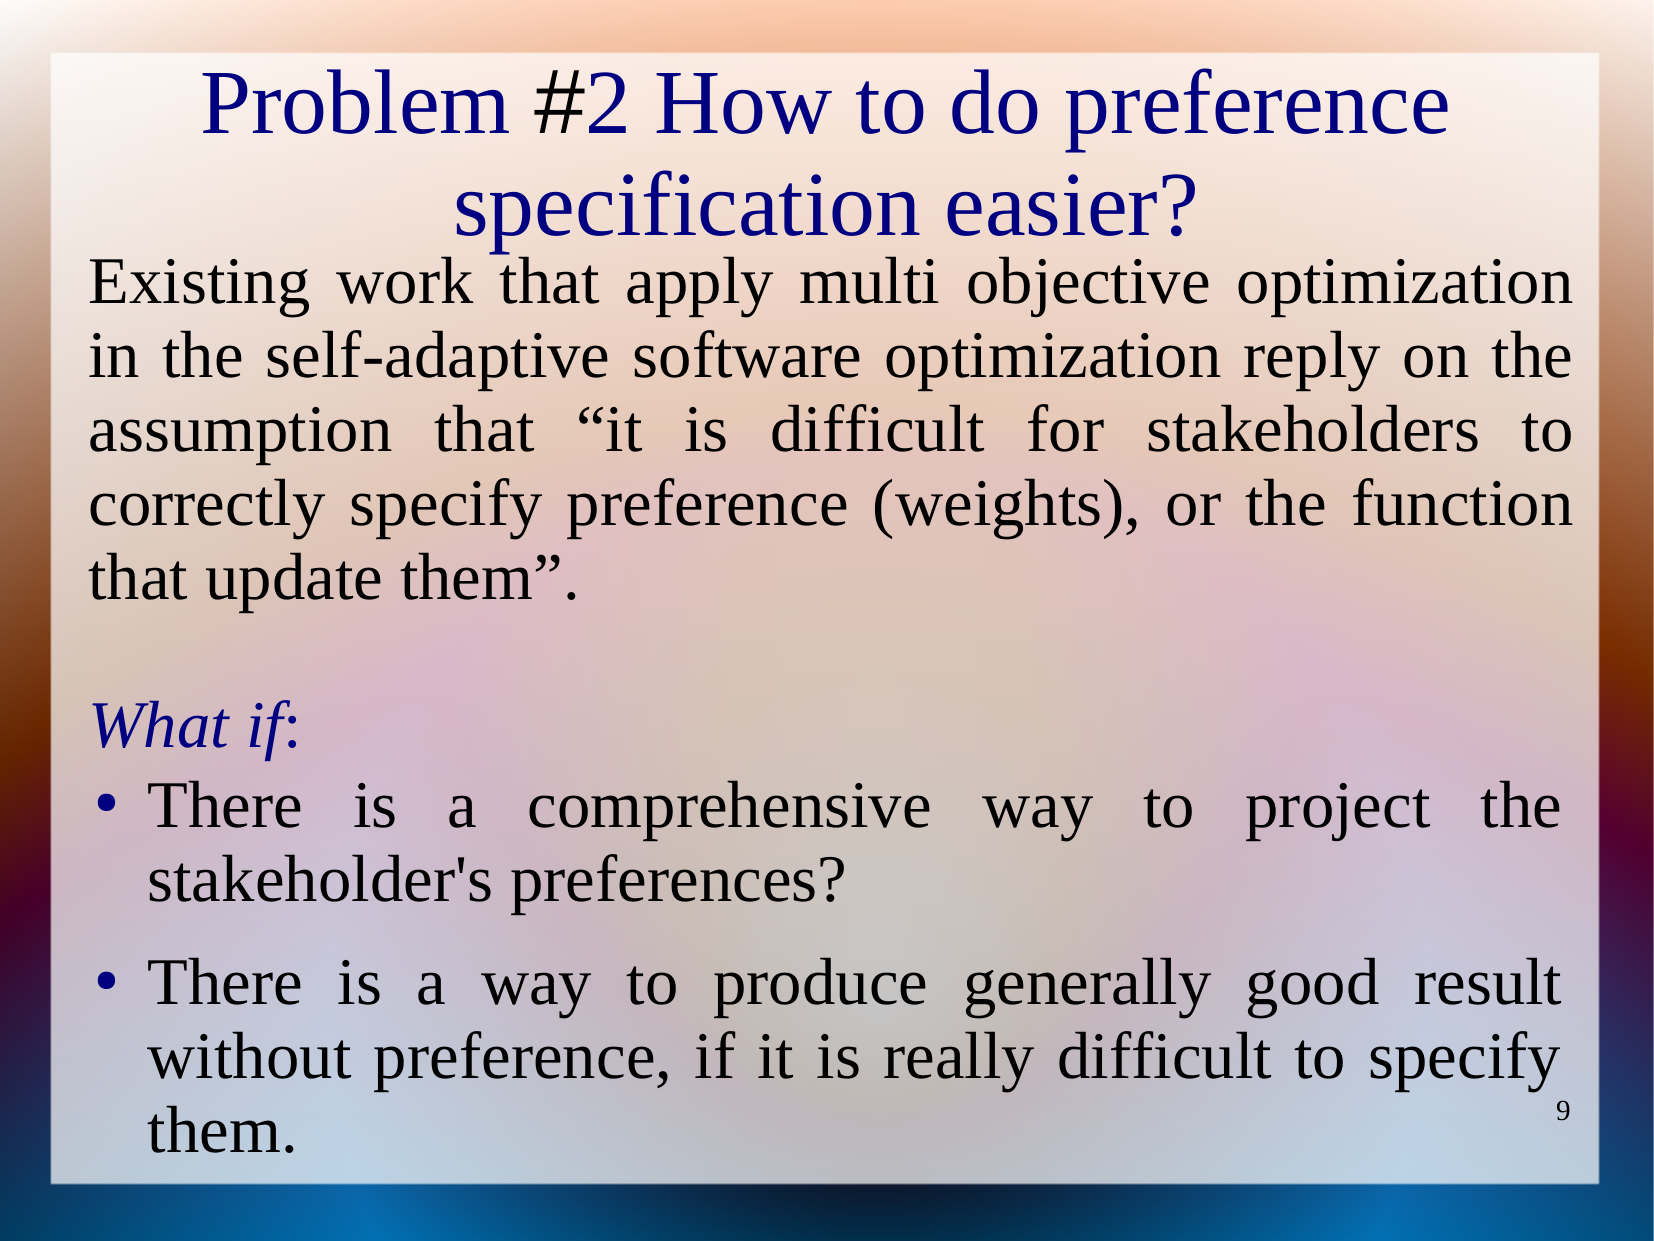

# Problem #2 How to do preference specification easier?
Existing work that apply multi objective optimization in the self-adaptive software optimization reply on the assumption that “it is difficult for stakeholders to correctly specify preference (weights), or the function that update them”.
What if:
There is a comprehensive way to project the stakeholder's preferences?
There is a way to produce generally good result without preference, if it is really difficult to specify them.
9